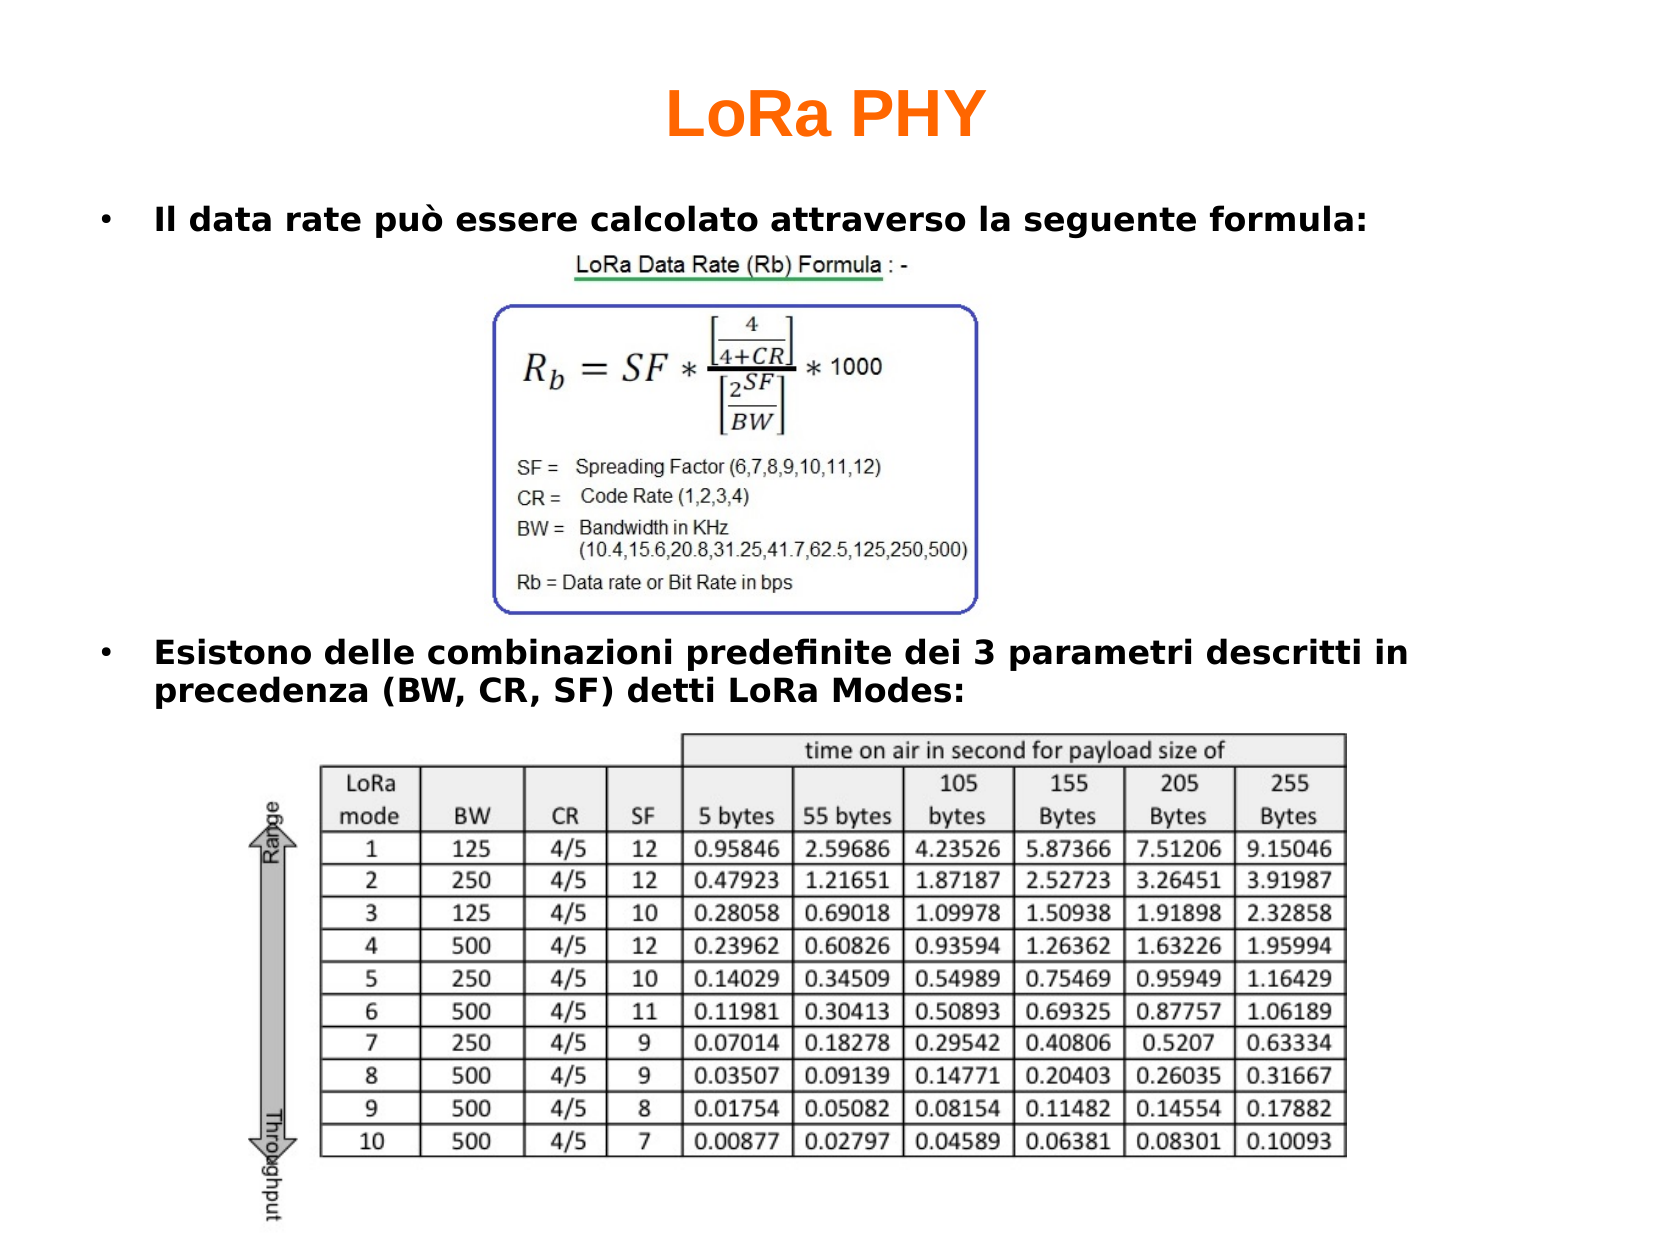

# LoRa PHY
Il data rate può essere calcolato attraverso la seguente formula:
Esistono delle combinazioni predefinite dei 3 parametri descritti in precedenza (BW, CR, SF) detti LoRa Modes: